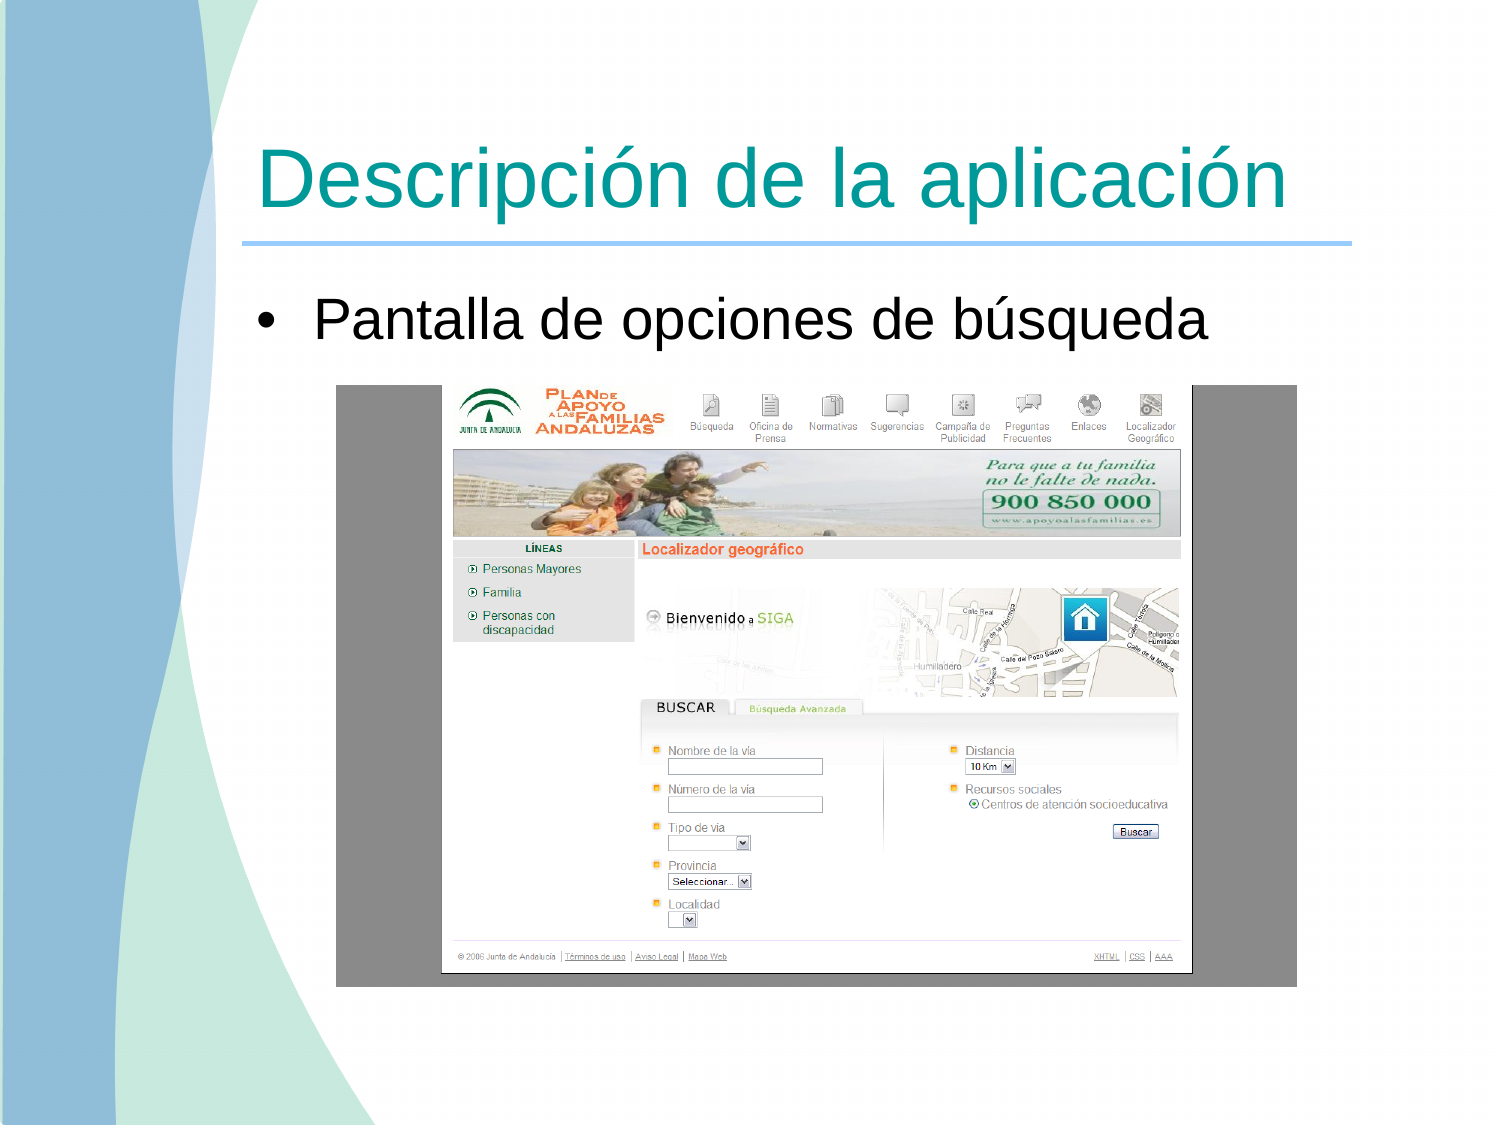

# Descripción de la aplicación
Pantalla de opciones de búsqueda